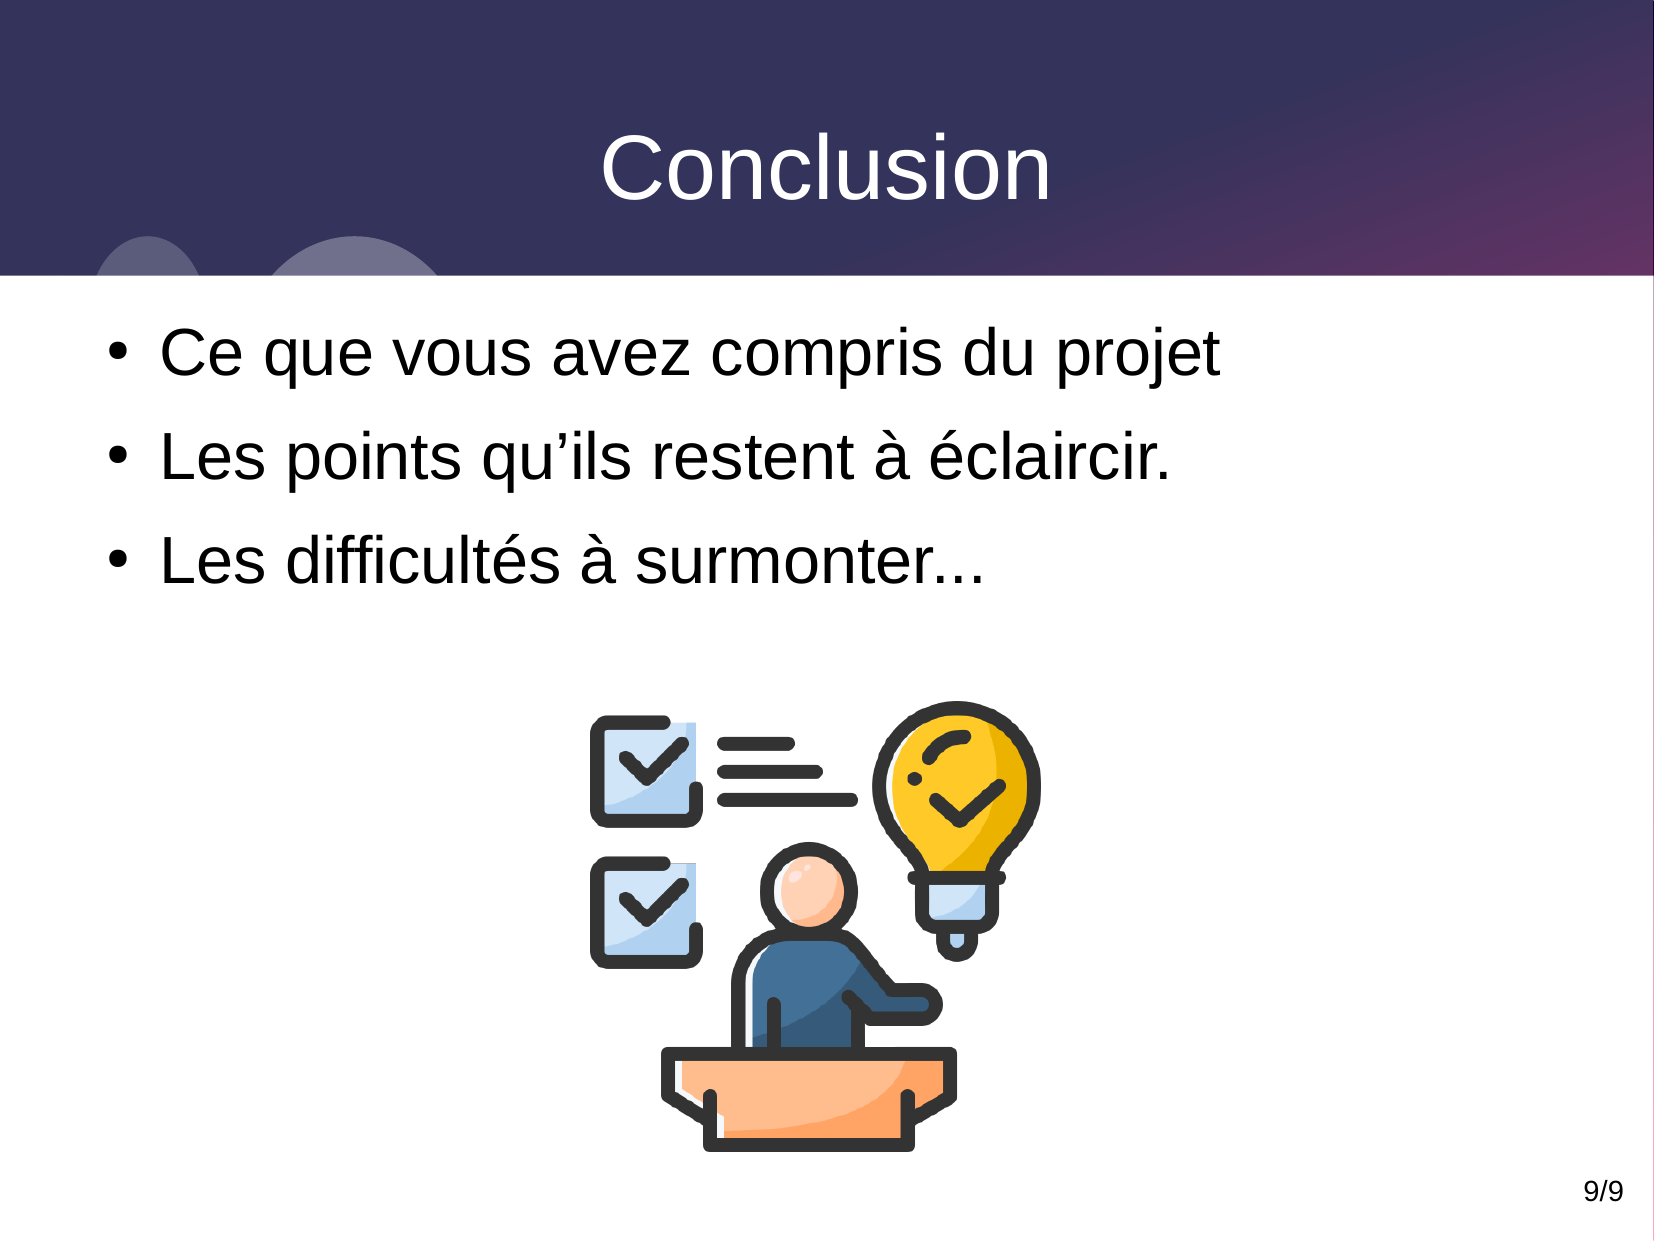

# Conclusion
Ce que vous avez compris du projet
Les points qu’ils restent à éclaircir.
Les difficultés à surmonter...